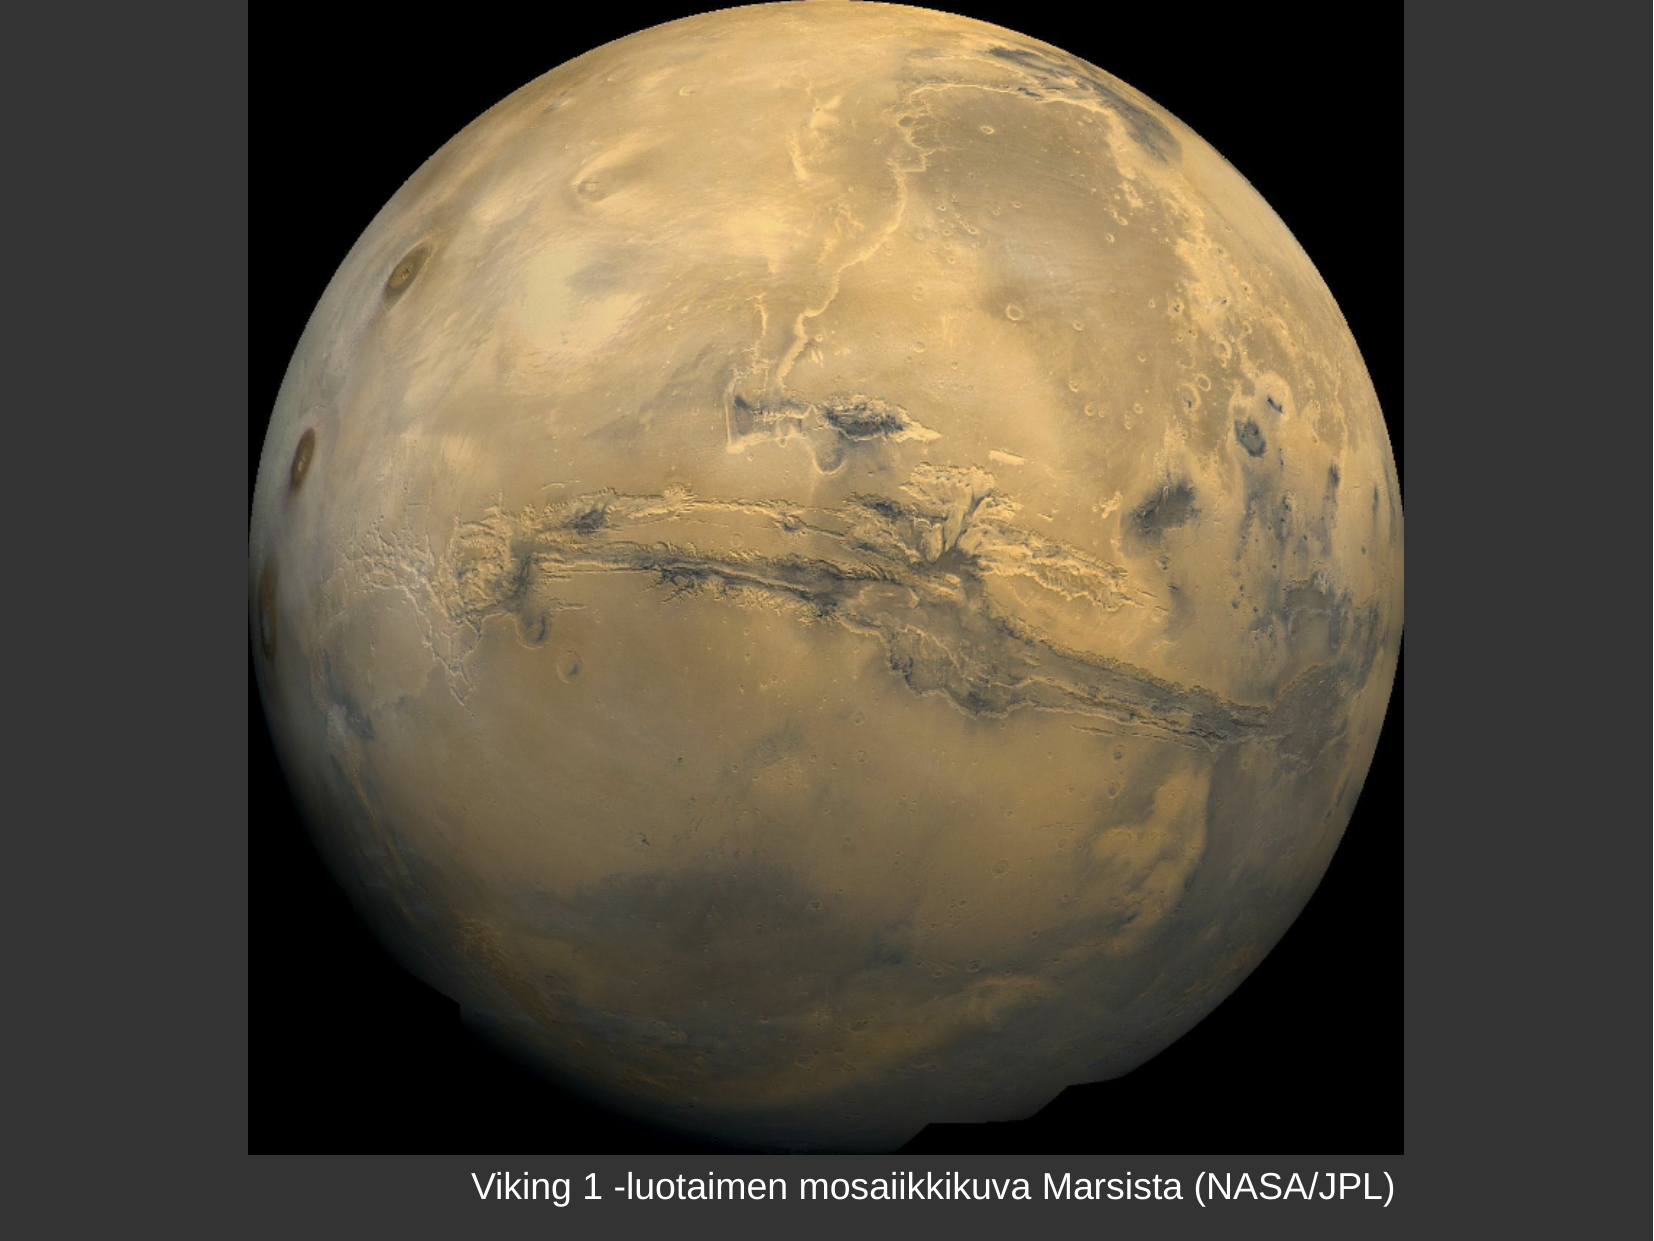

#
Viking 1 -luotaimen mosaiikkikuva Marsista (NASA/JPL)